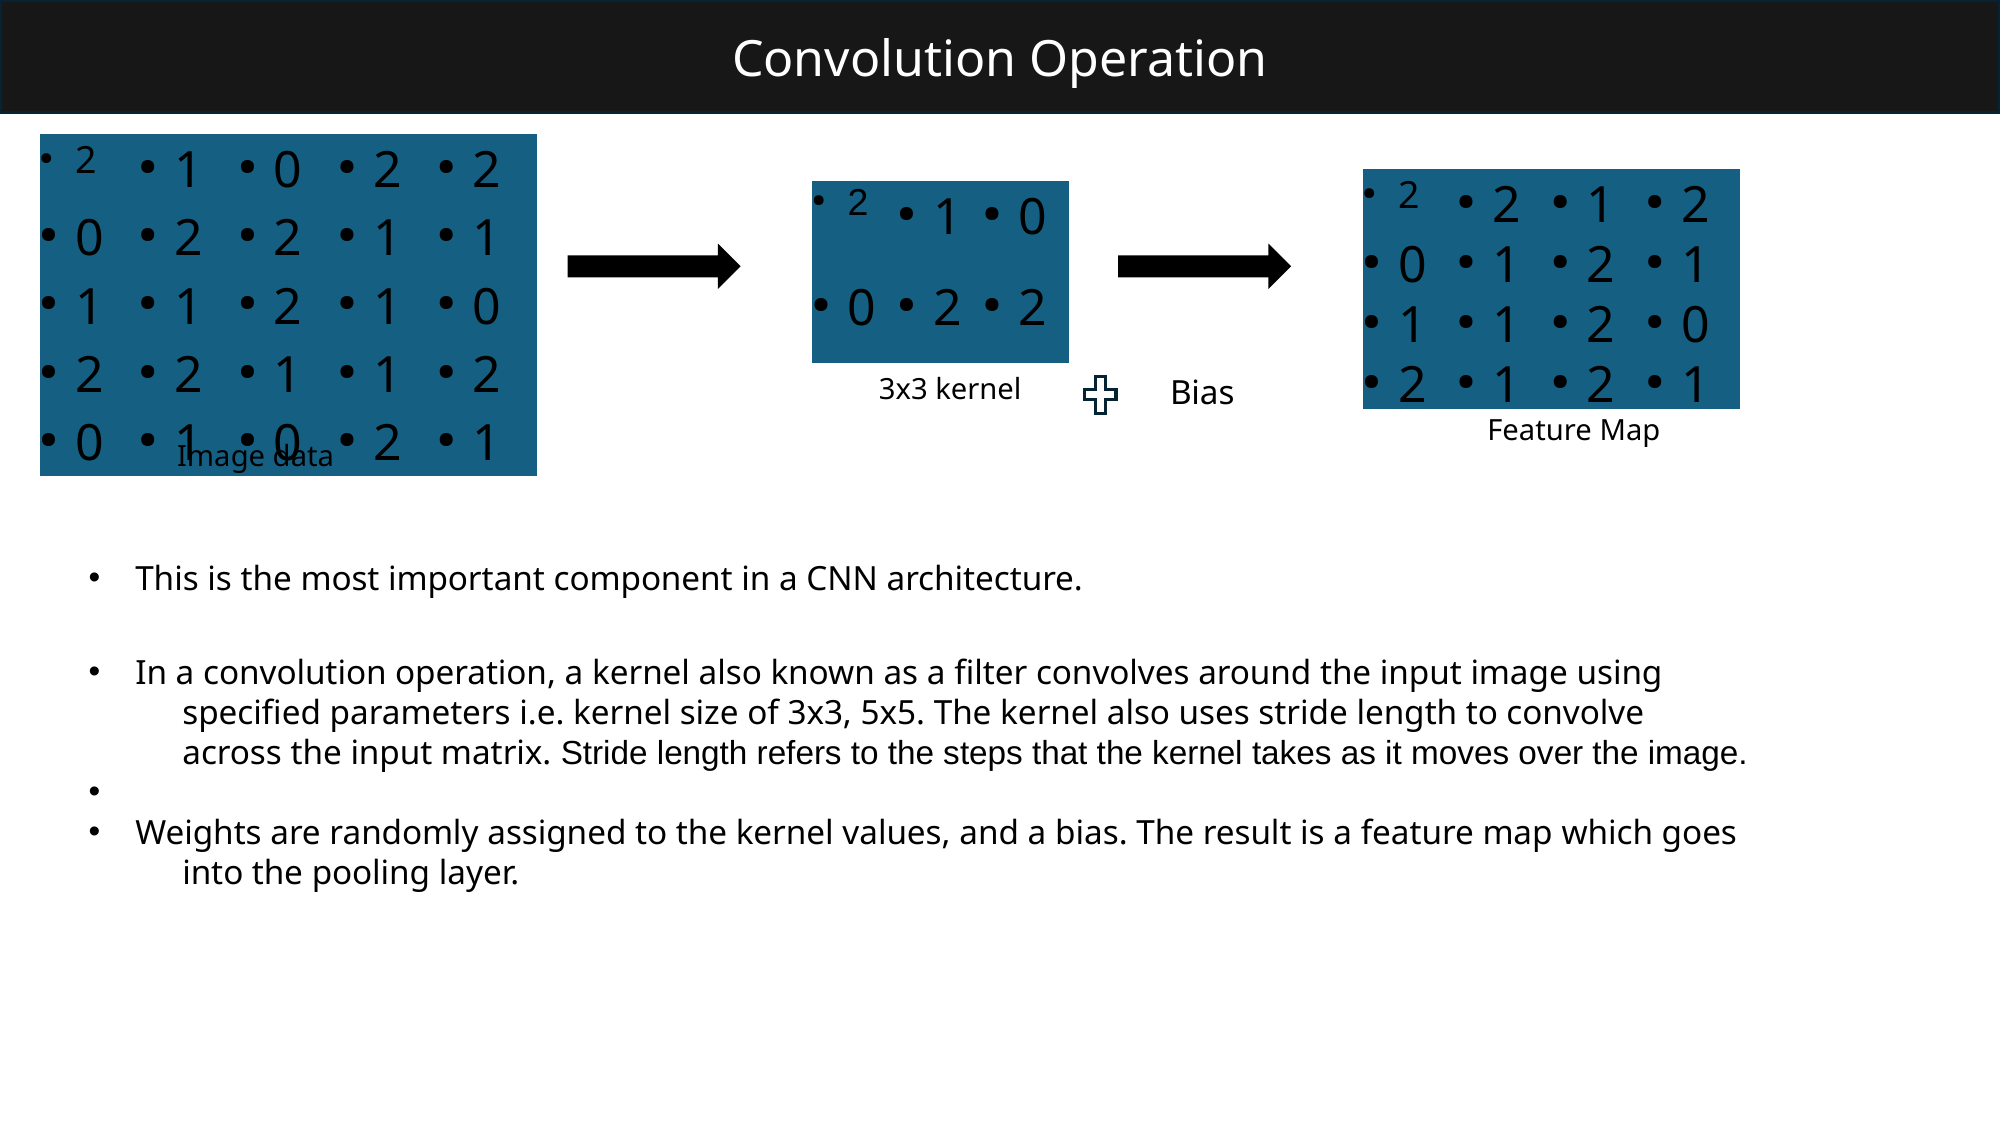

Convolution Operation
| 2 | 1 | 0 | 2 | 2 |
| --- | --- | --- | --- | --- |
| 0 | 2 | 2 | 1 | 1 |
| 1 | 1 | 2 | 1 | 0 |
| 2 | 2 | 1 | 1 | 2 |
| 0 | 1 | 0 | 2 | 1 |
| 2 | 2 | 1 | 2 |
| --- | --- | --- | --- |
| 0 | 1 | 2 | 1 |
| 1 | 1 | 2 | 0 |
| 2 | 1 | 2 | 1 |
| 2 | 1 | 0 |
| --- | --- | --- |
| 0 | 2 | 2 |
3x3 kernel
Bias
Feature Map
Image data
This is the most important component in a CNN architecture.
In a convolution operation, a kernel also known as a filter convolves around the input image using specified parameters i.e. kernel size of 3x3, 5x5. The kernel also uses stride length to convolve across the input matrix. Stride length refers to the steps that the kernel takes as it moves over the image.
Weights are randomly assigned to the kernel values, and a bias. The result is a feature map which goes into the pooling layer.